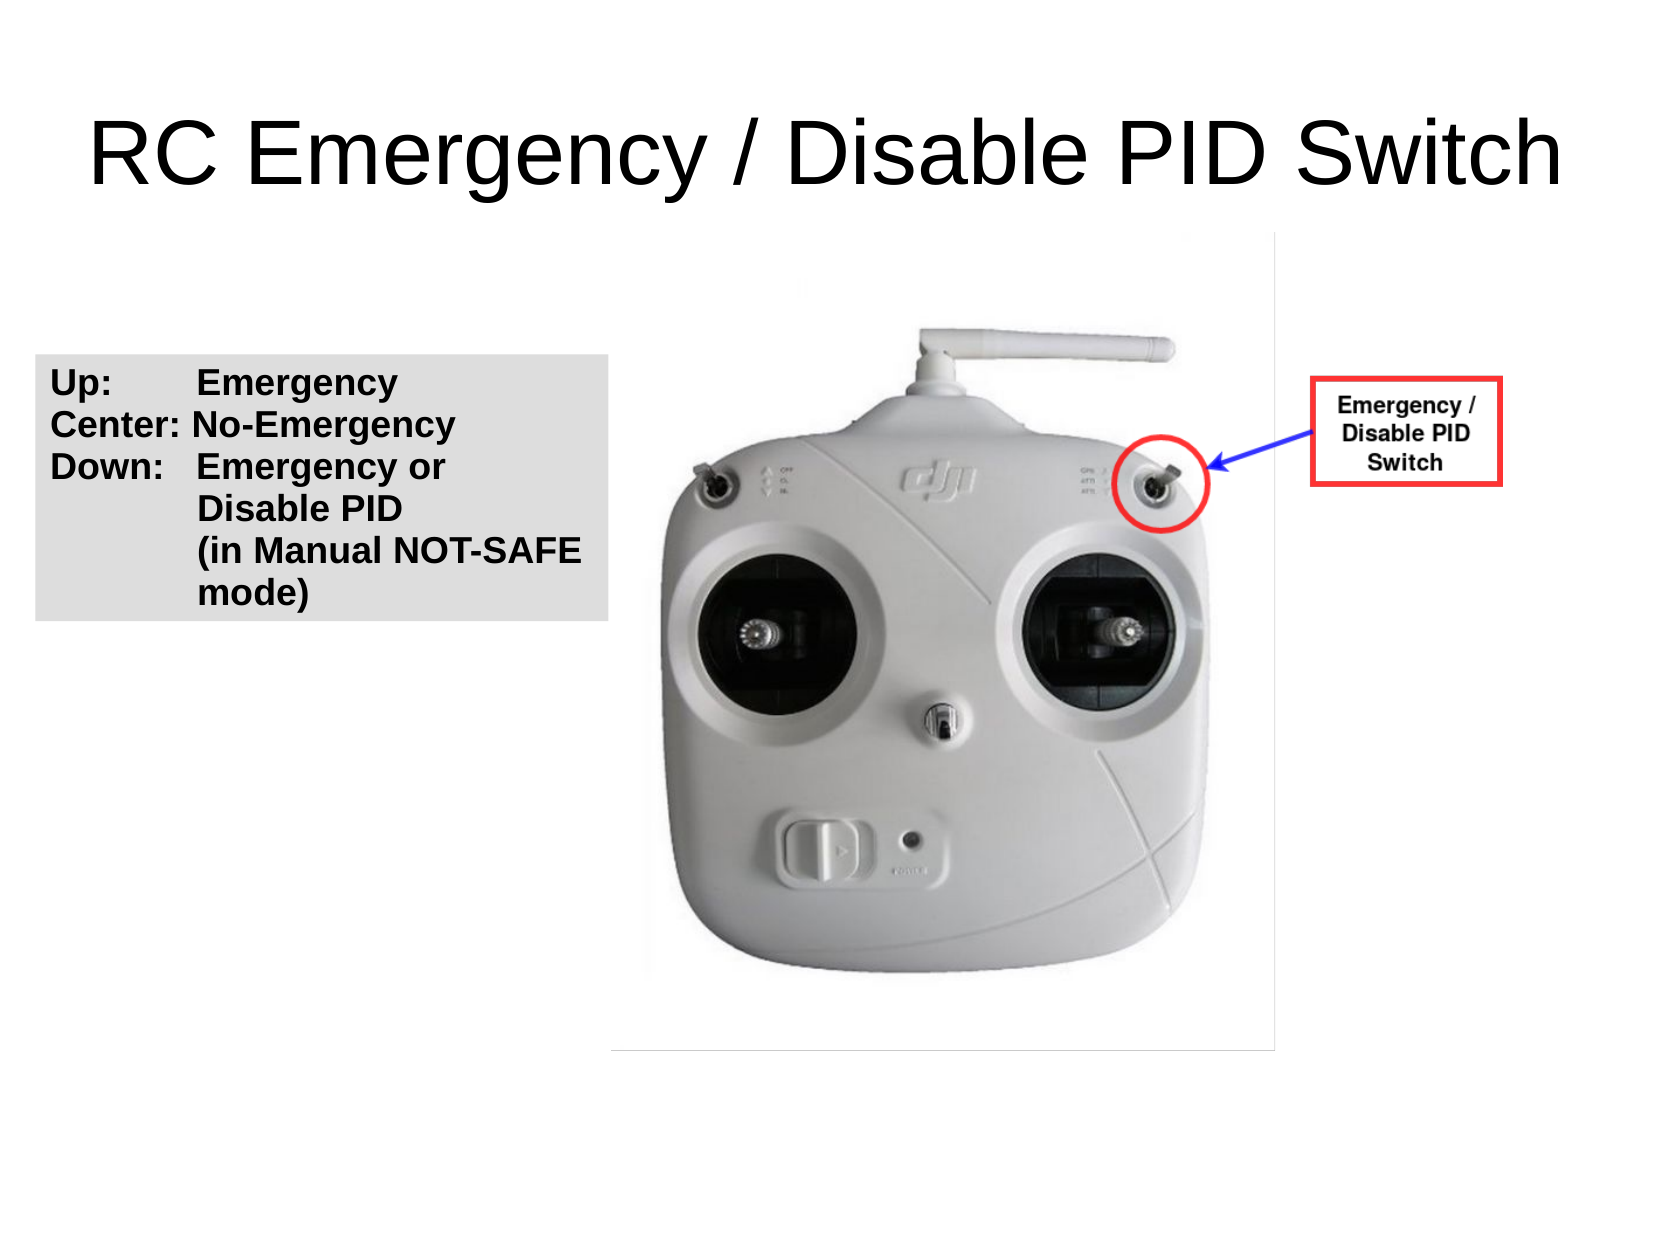

# RC Emergency / Disable PID Switch
Up: Emergency
Center: No-Emergency
Down: Emergency or
 Disable PID
 (in Manual NOT-SAFE
 mode)